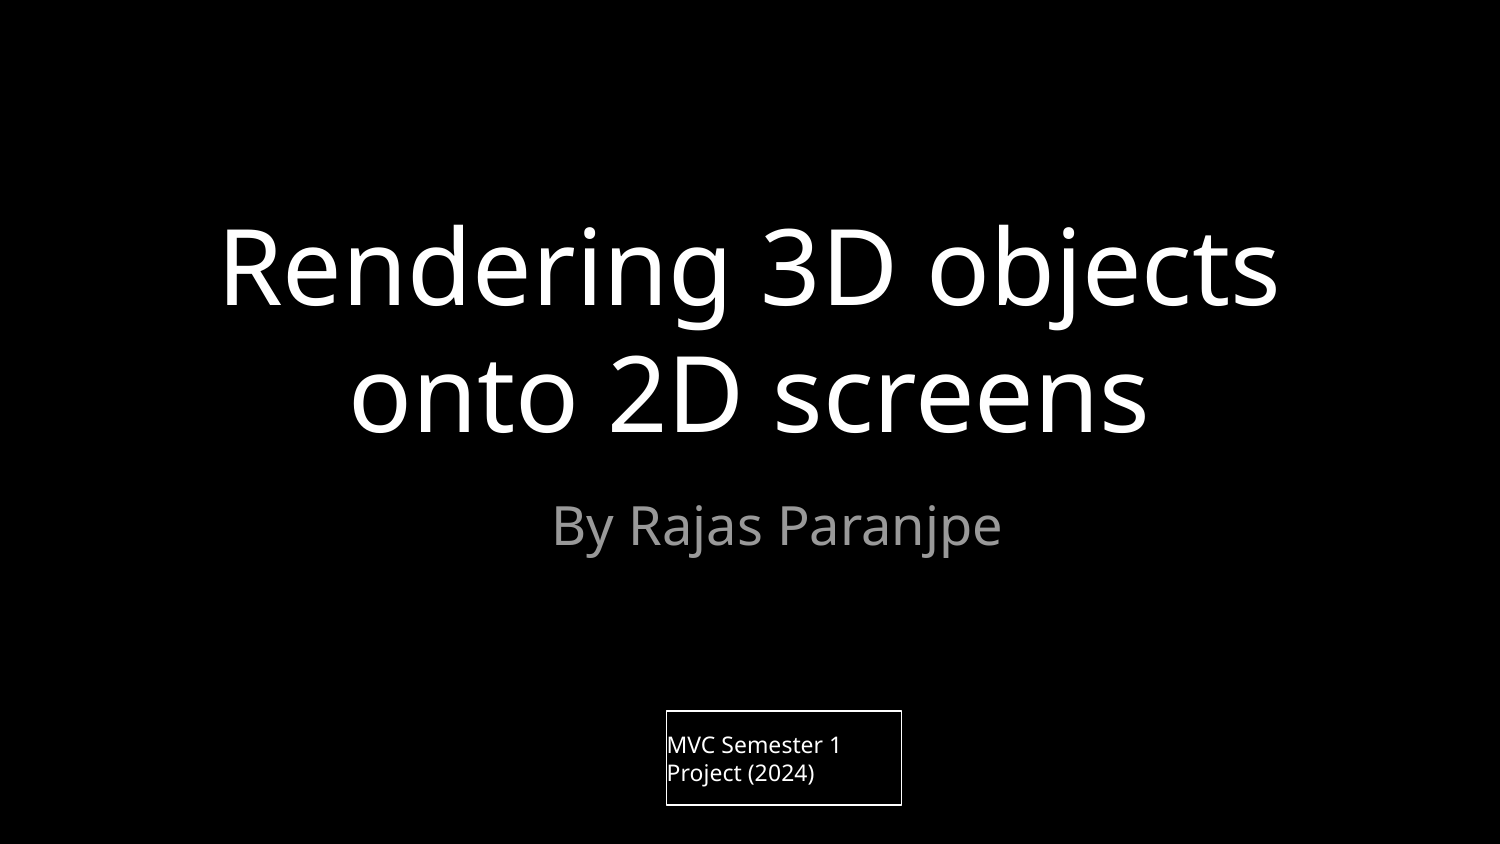

# Rendering 3D objects onto 2D screens
By Rajas Paranjpe
MVC Semester 1 Project (2024)